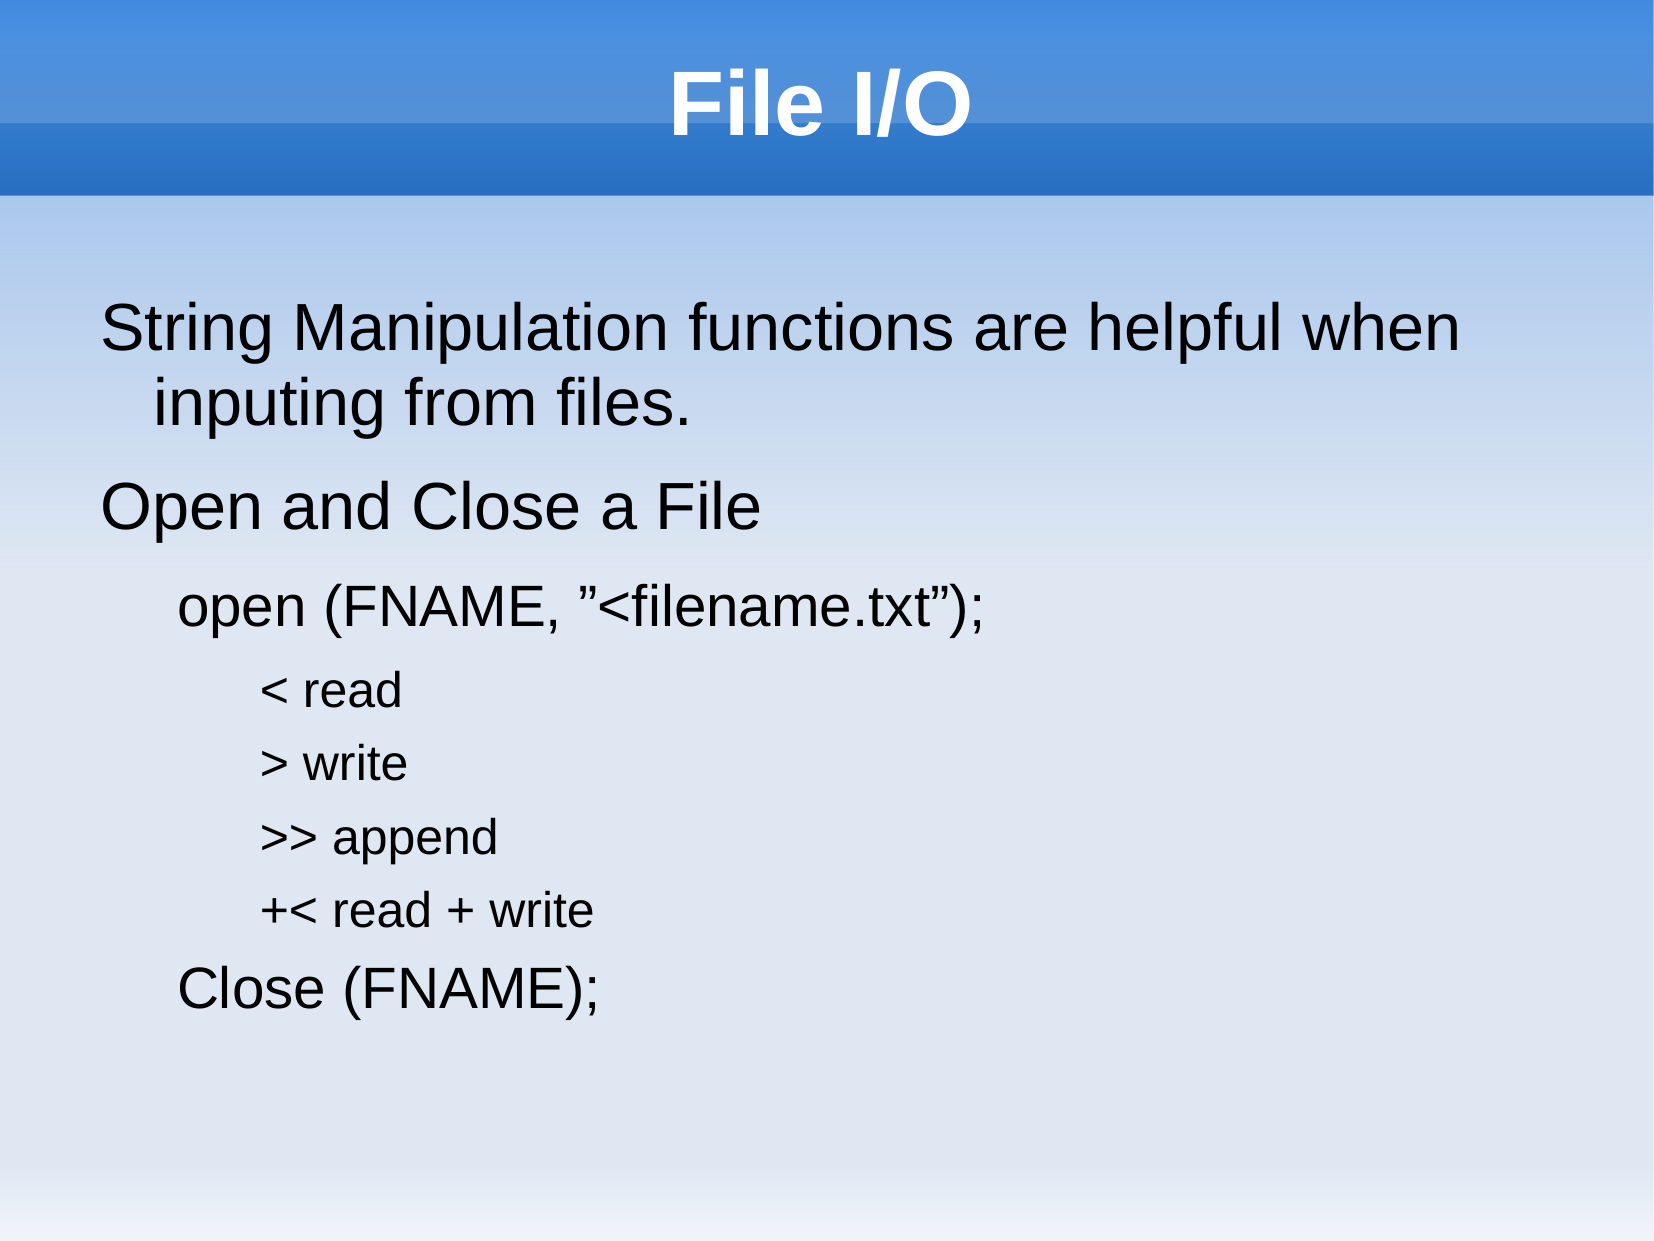

# File I/O
String Manipulation functions are helpful when inputing from files.
Open and Close a File
open (FNAME, ”<filename.txt”);
< read
> write
>> append
+< read + write
Close (FNAME);